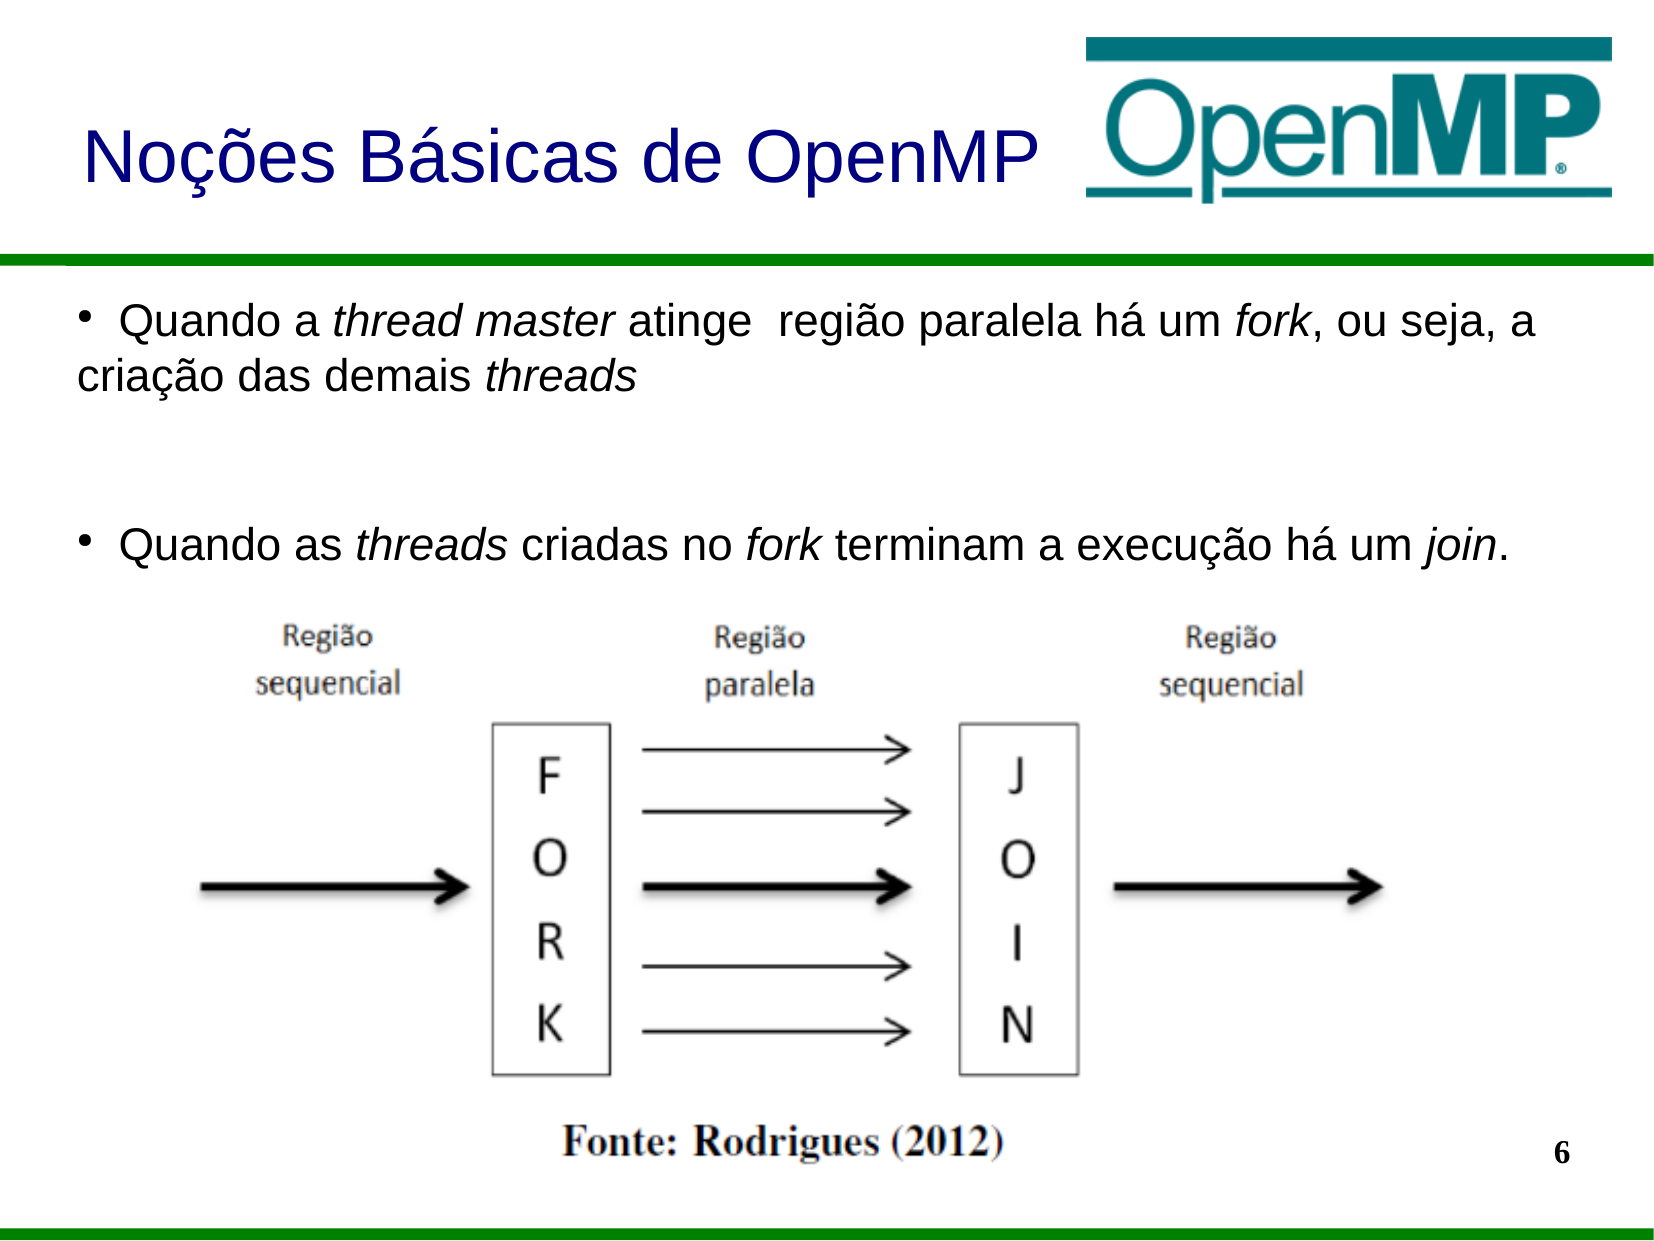

Noções Básicas de OpenMP
# Quando a thread master atinge região paralela há um fork, ou seja, a criação das demais threads
 Quando as threads criadas no fork terminam a execução há um join.